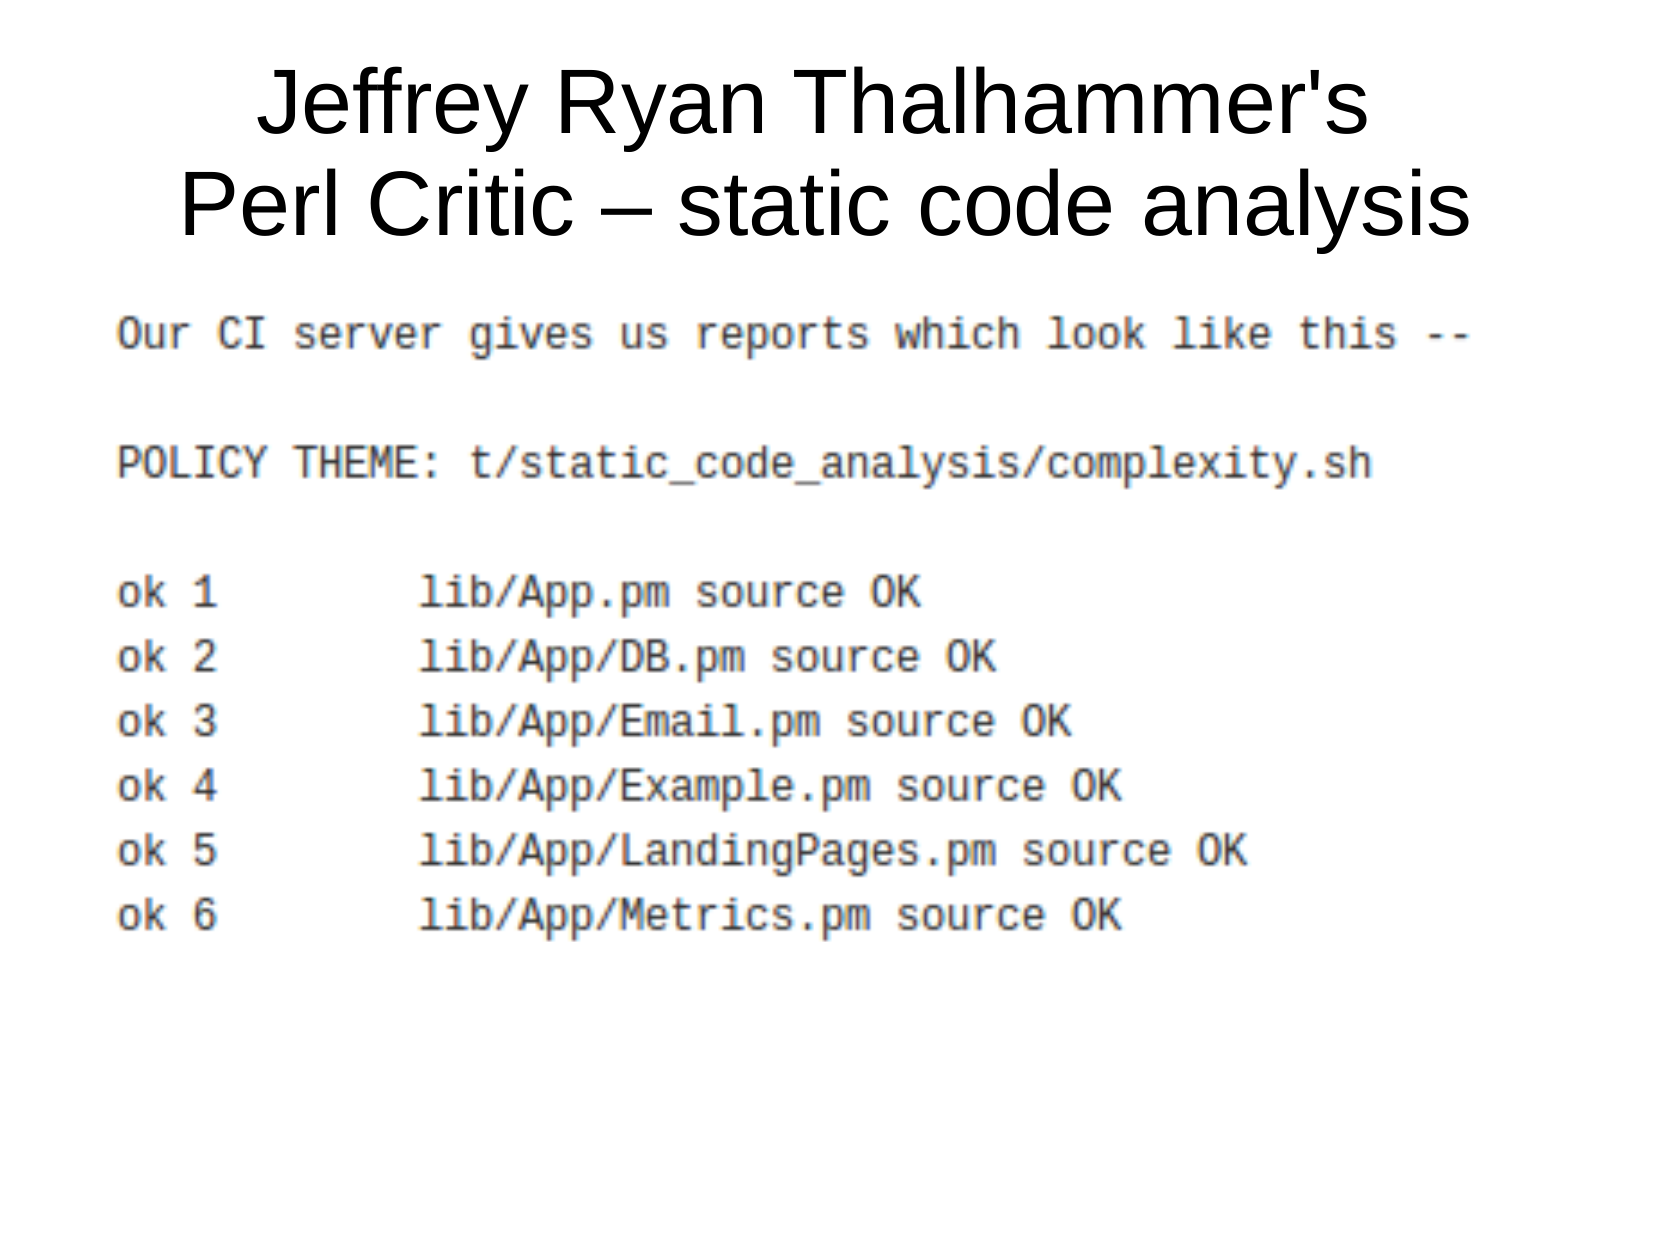

# Jeffrey Ryan Thalhammer's Perl Critic – static code analysis